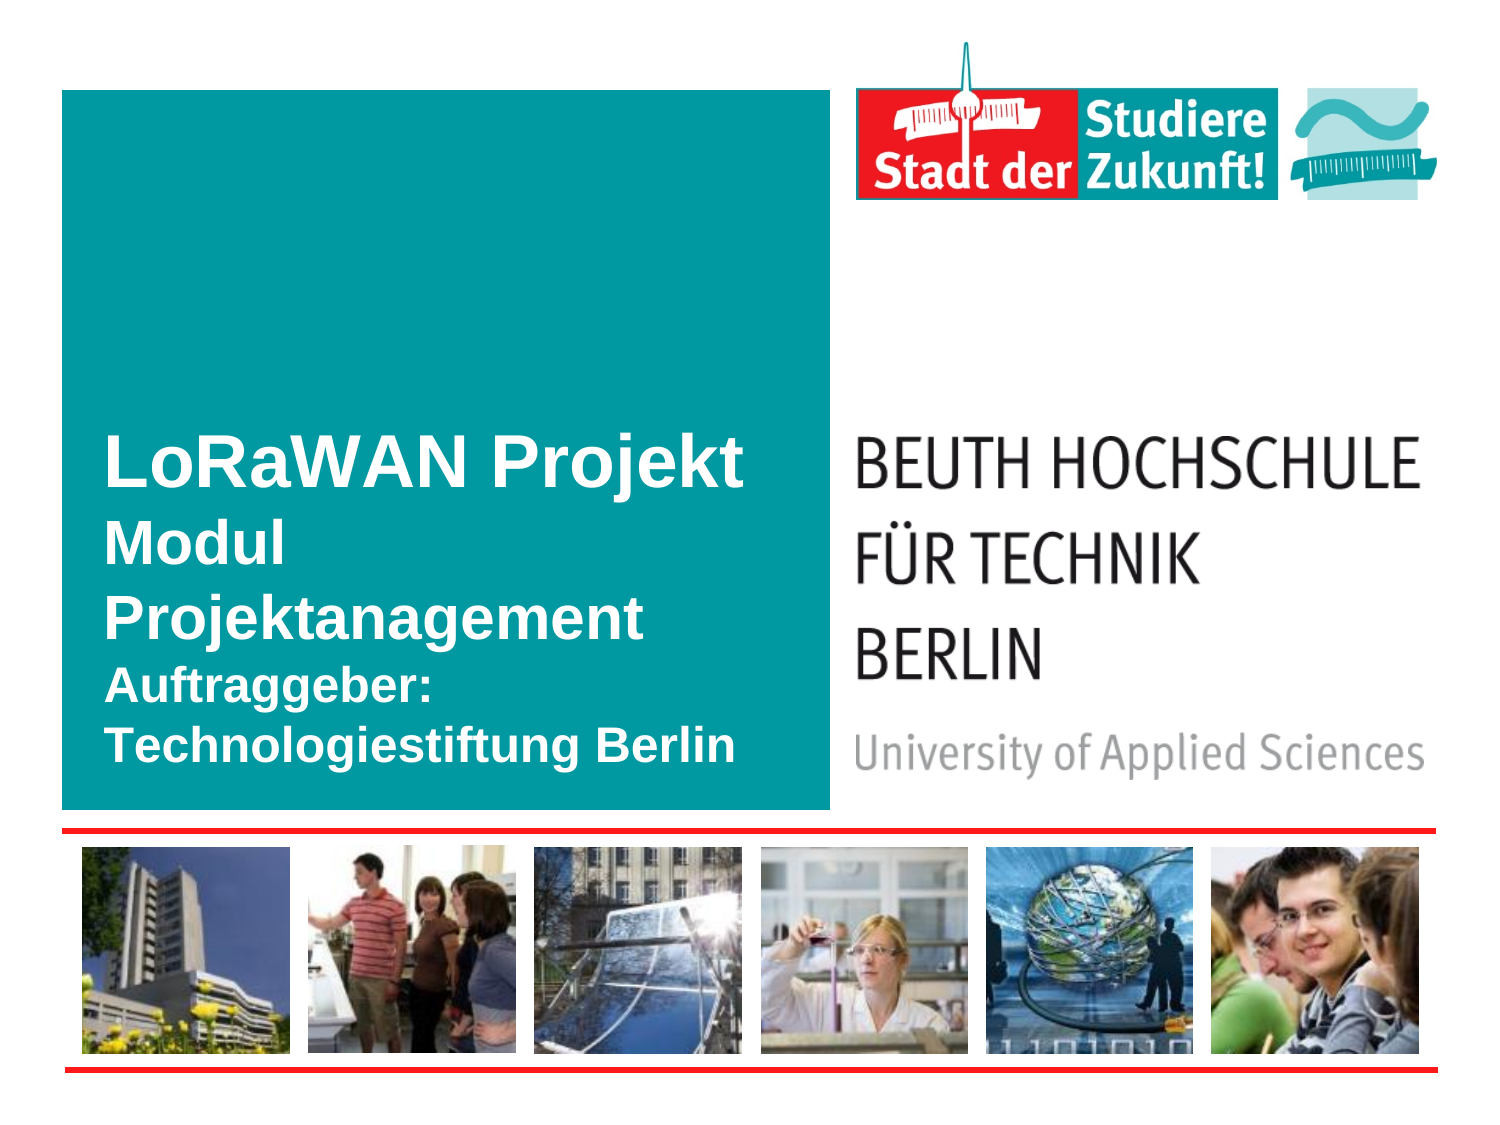

# LoRaWAN Projekt Modul Projektanagement Auftraggeber: Technologiestiftung Berlin